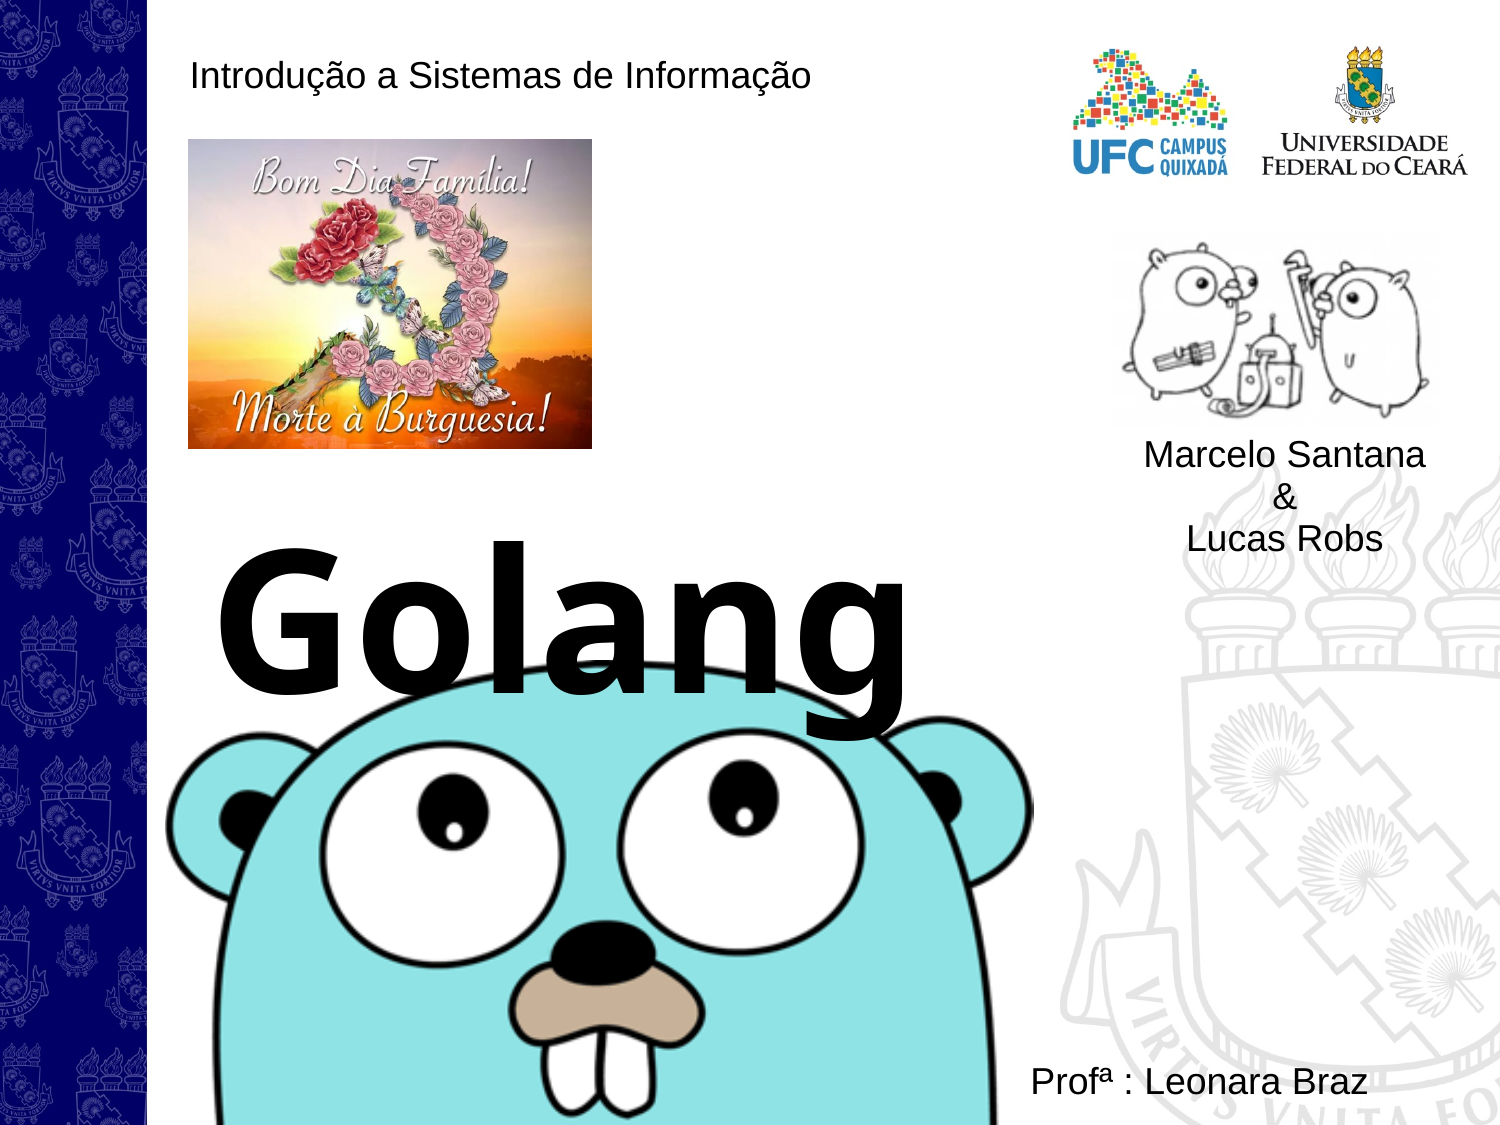

Introdução a Sistemas de Informação
Marcelo Santana
&
Lucas Robs
Golang
Profª : Leonara Braz